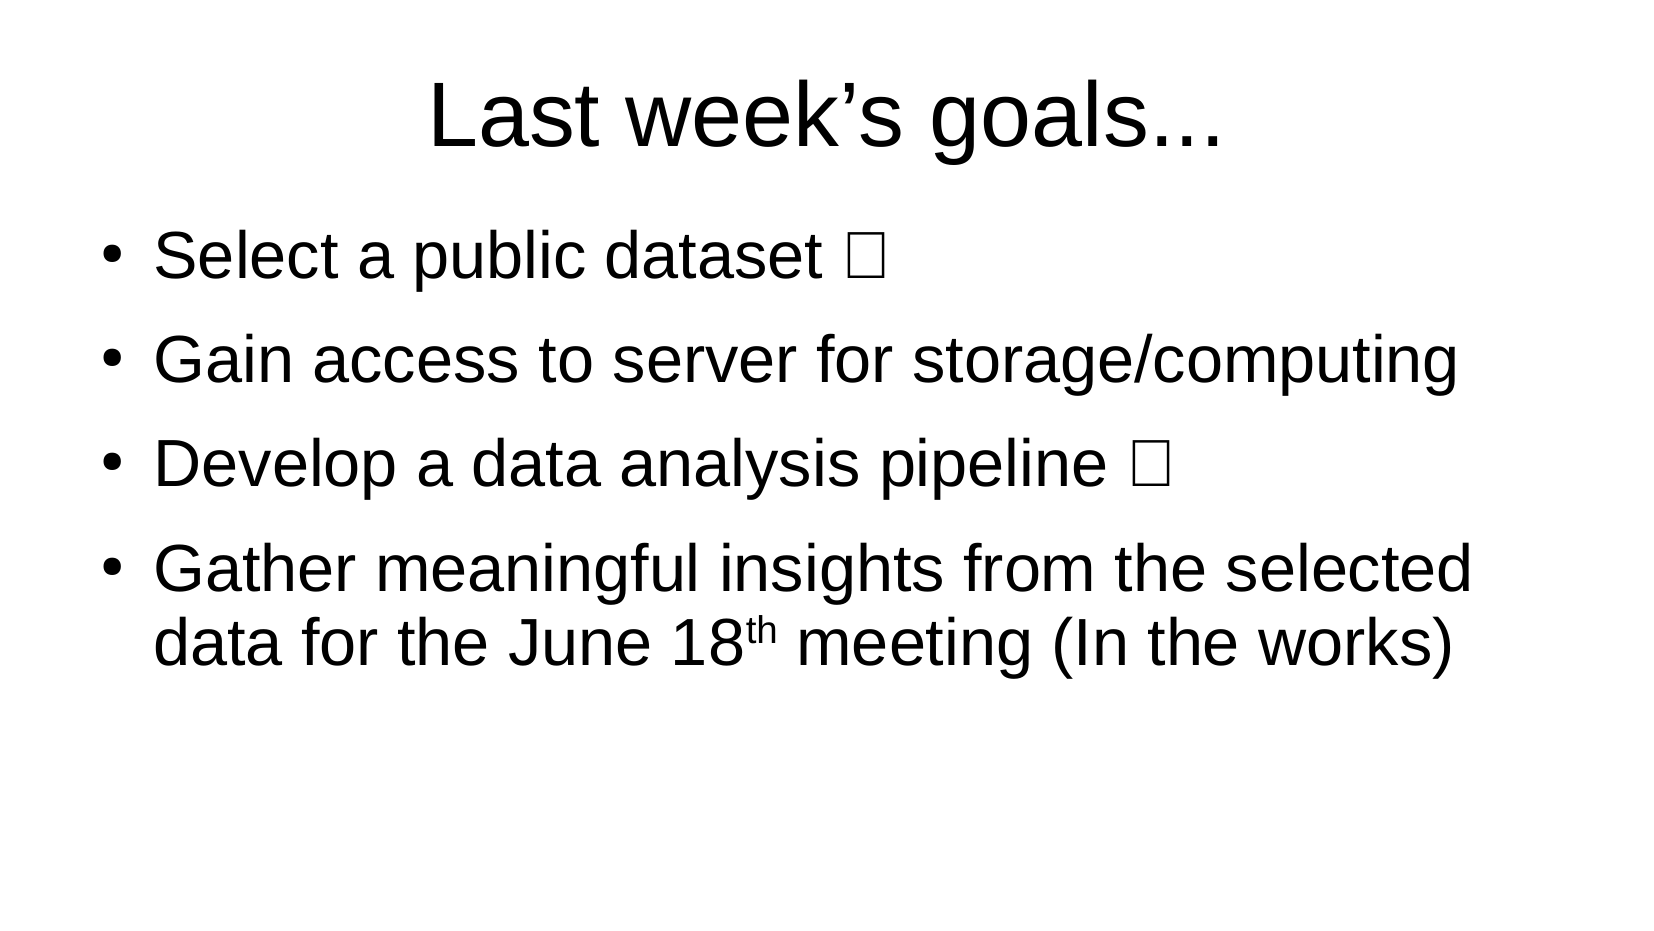

# Last week’s goals...
Select a public dataset ✅
Gain access to server for storage/computing
Develop a data analysis pipeline ✅
Gather meaningful insights from the selected data for the June 18th meeting (In the works)